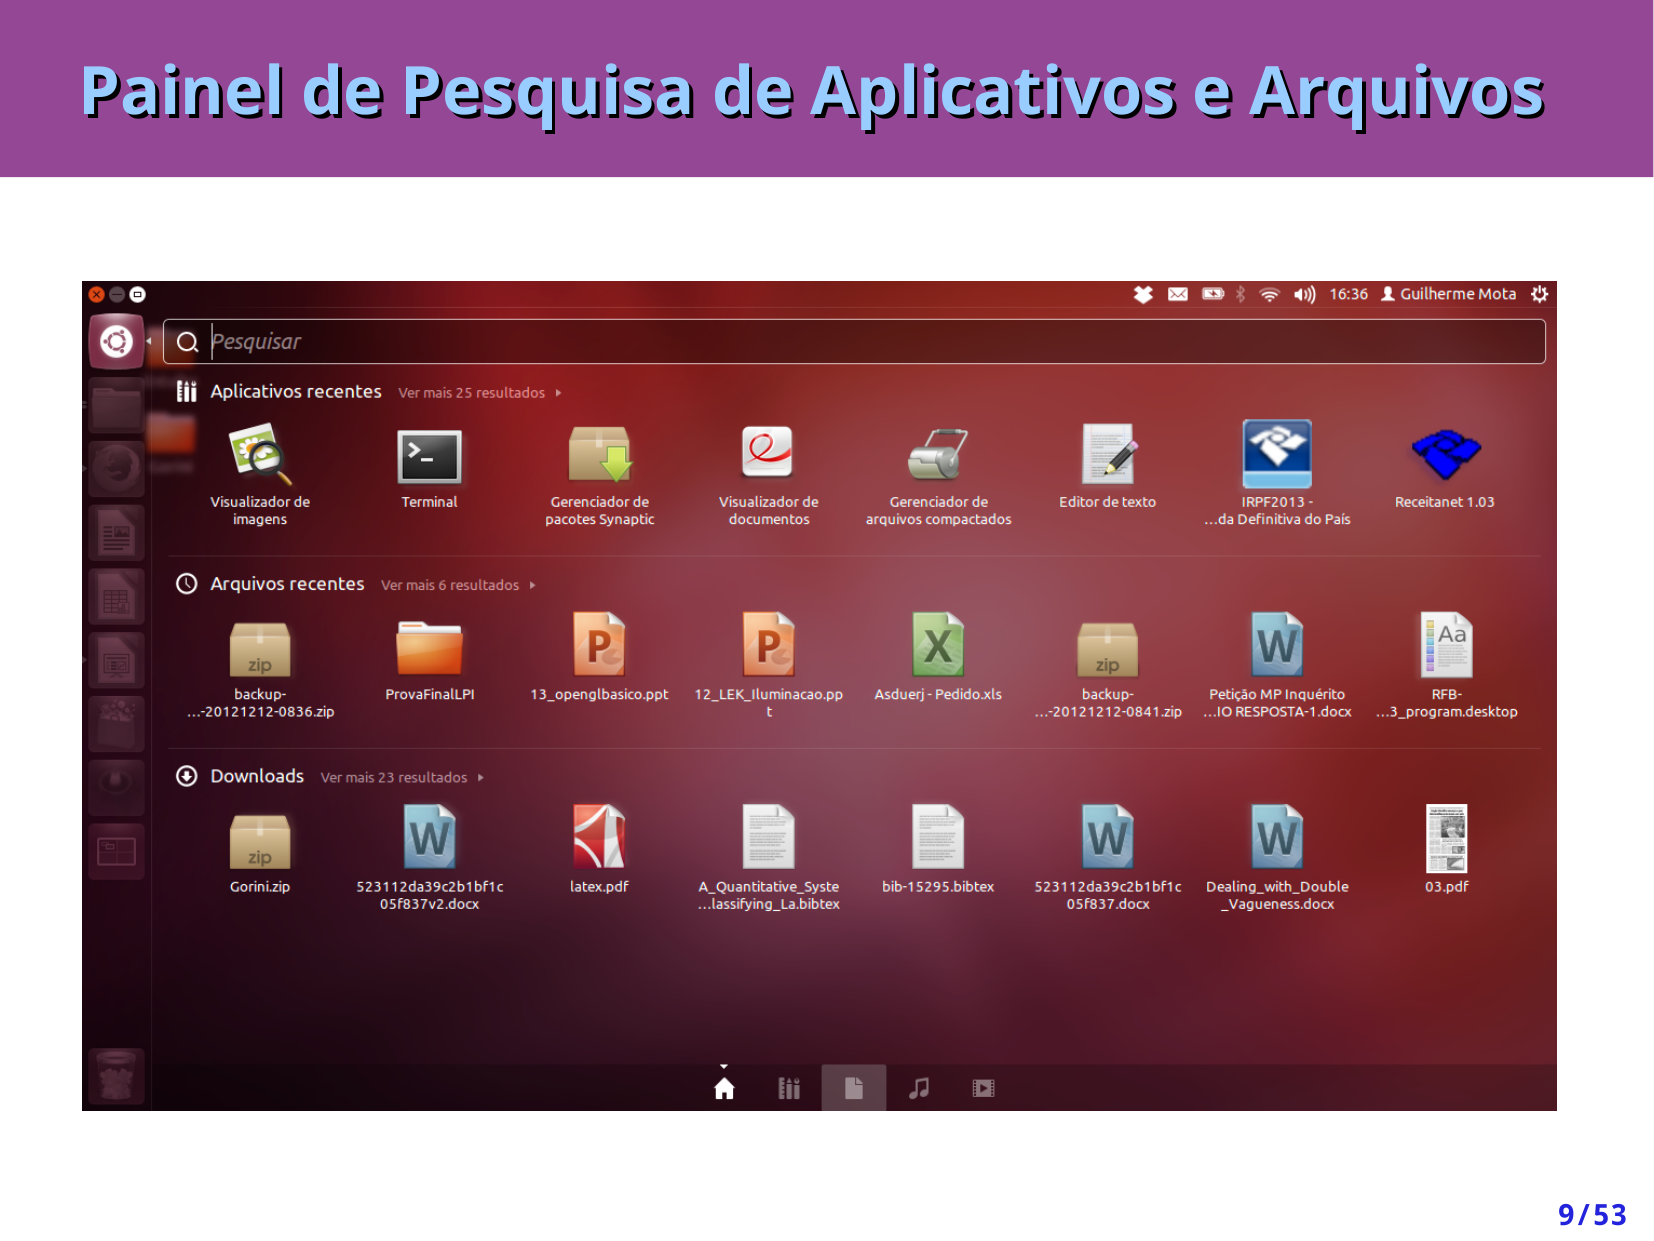

# Painel de Pesquisa de Aplicativos e Arquivos
9